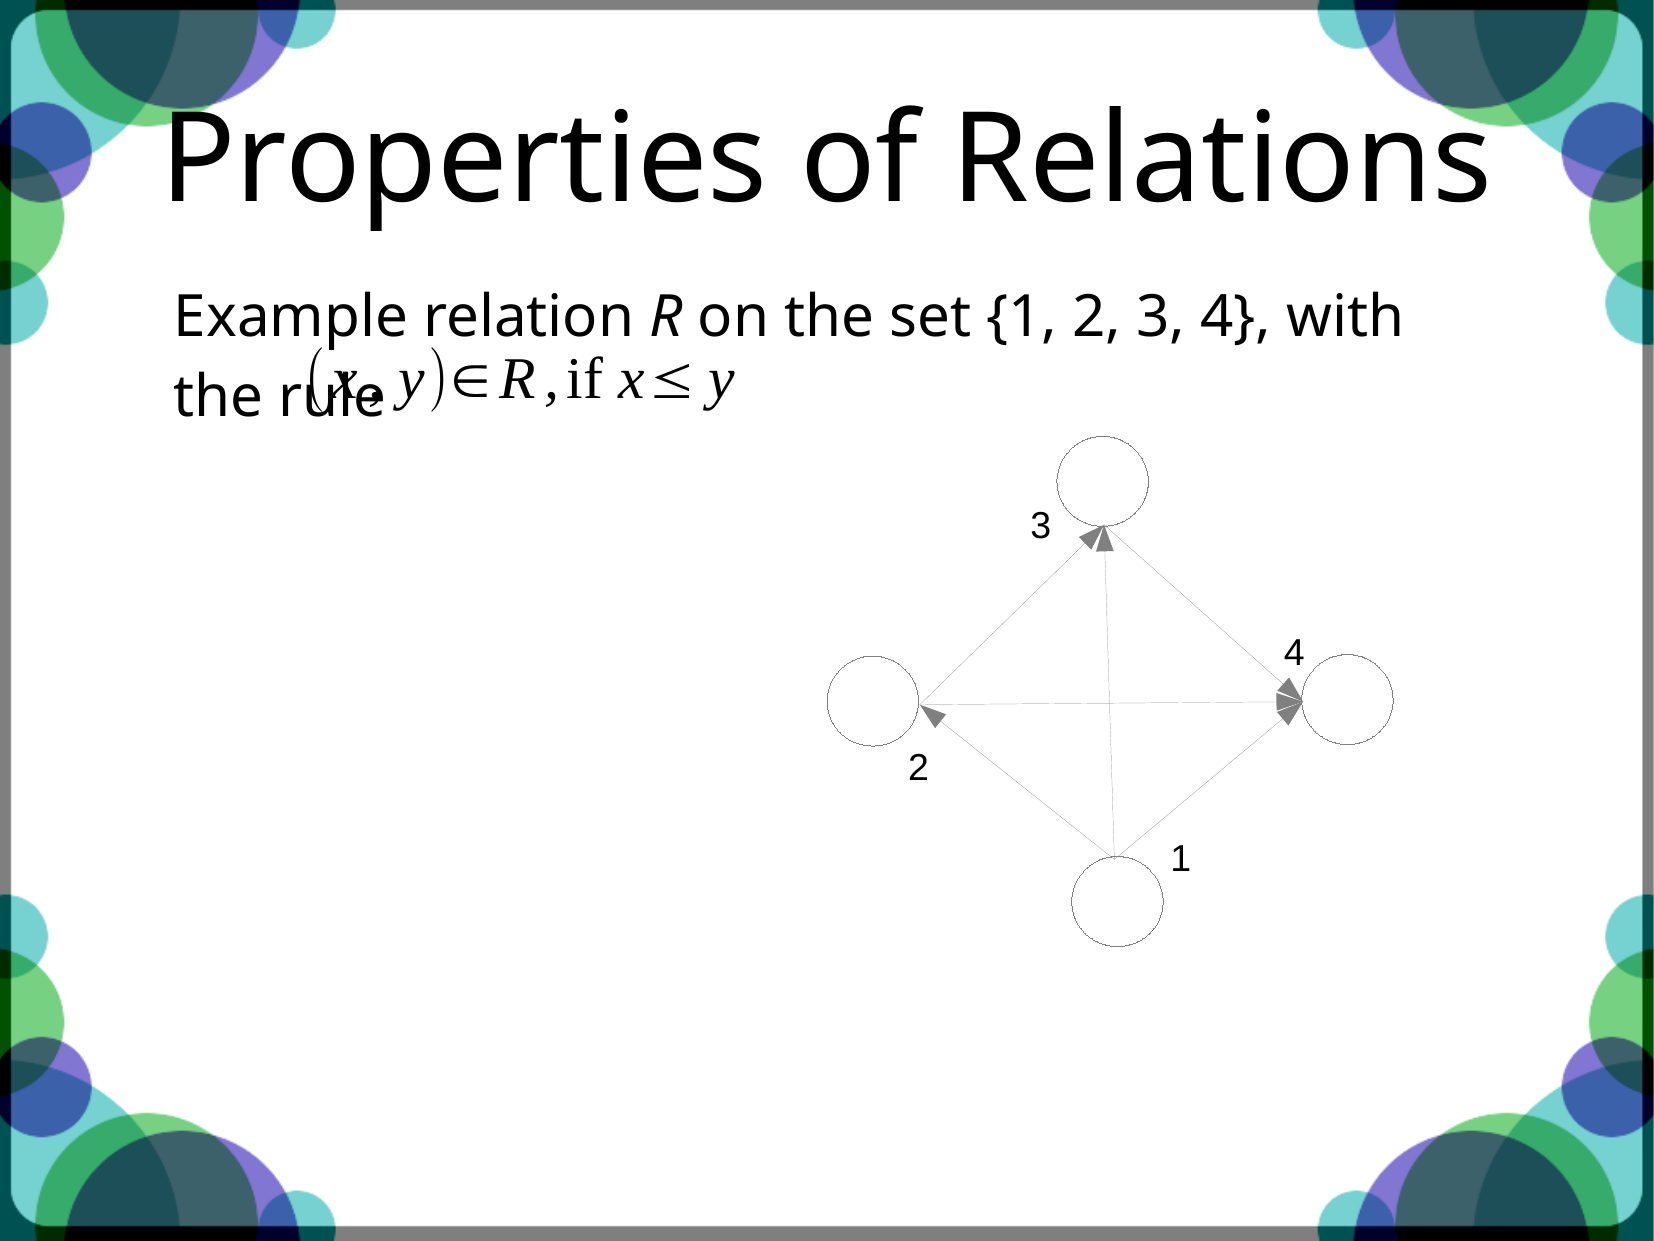

# Properties of Relations
Example relation R on the set {1, 2, 3, 4}, with the rule
3
4
2
1